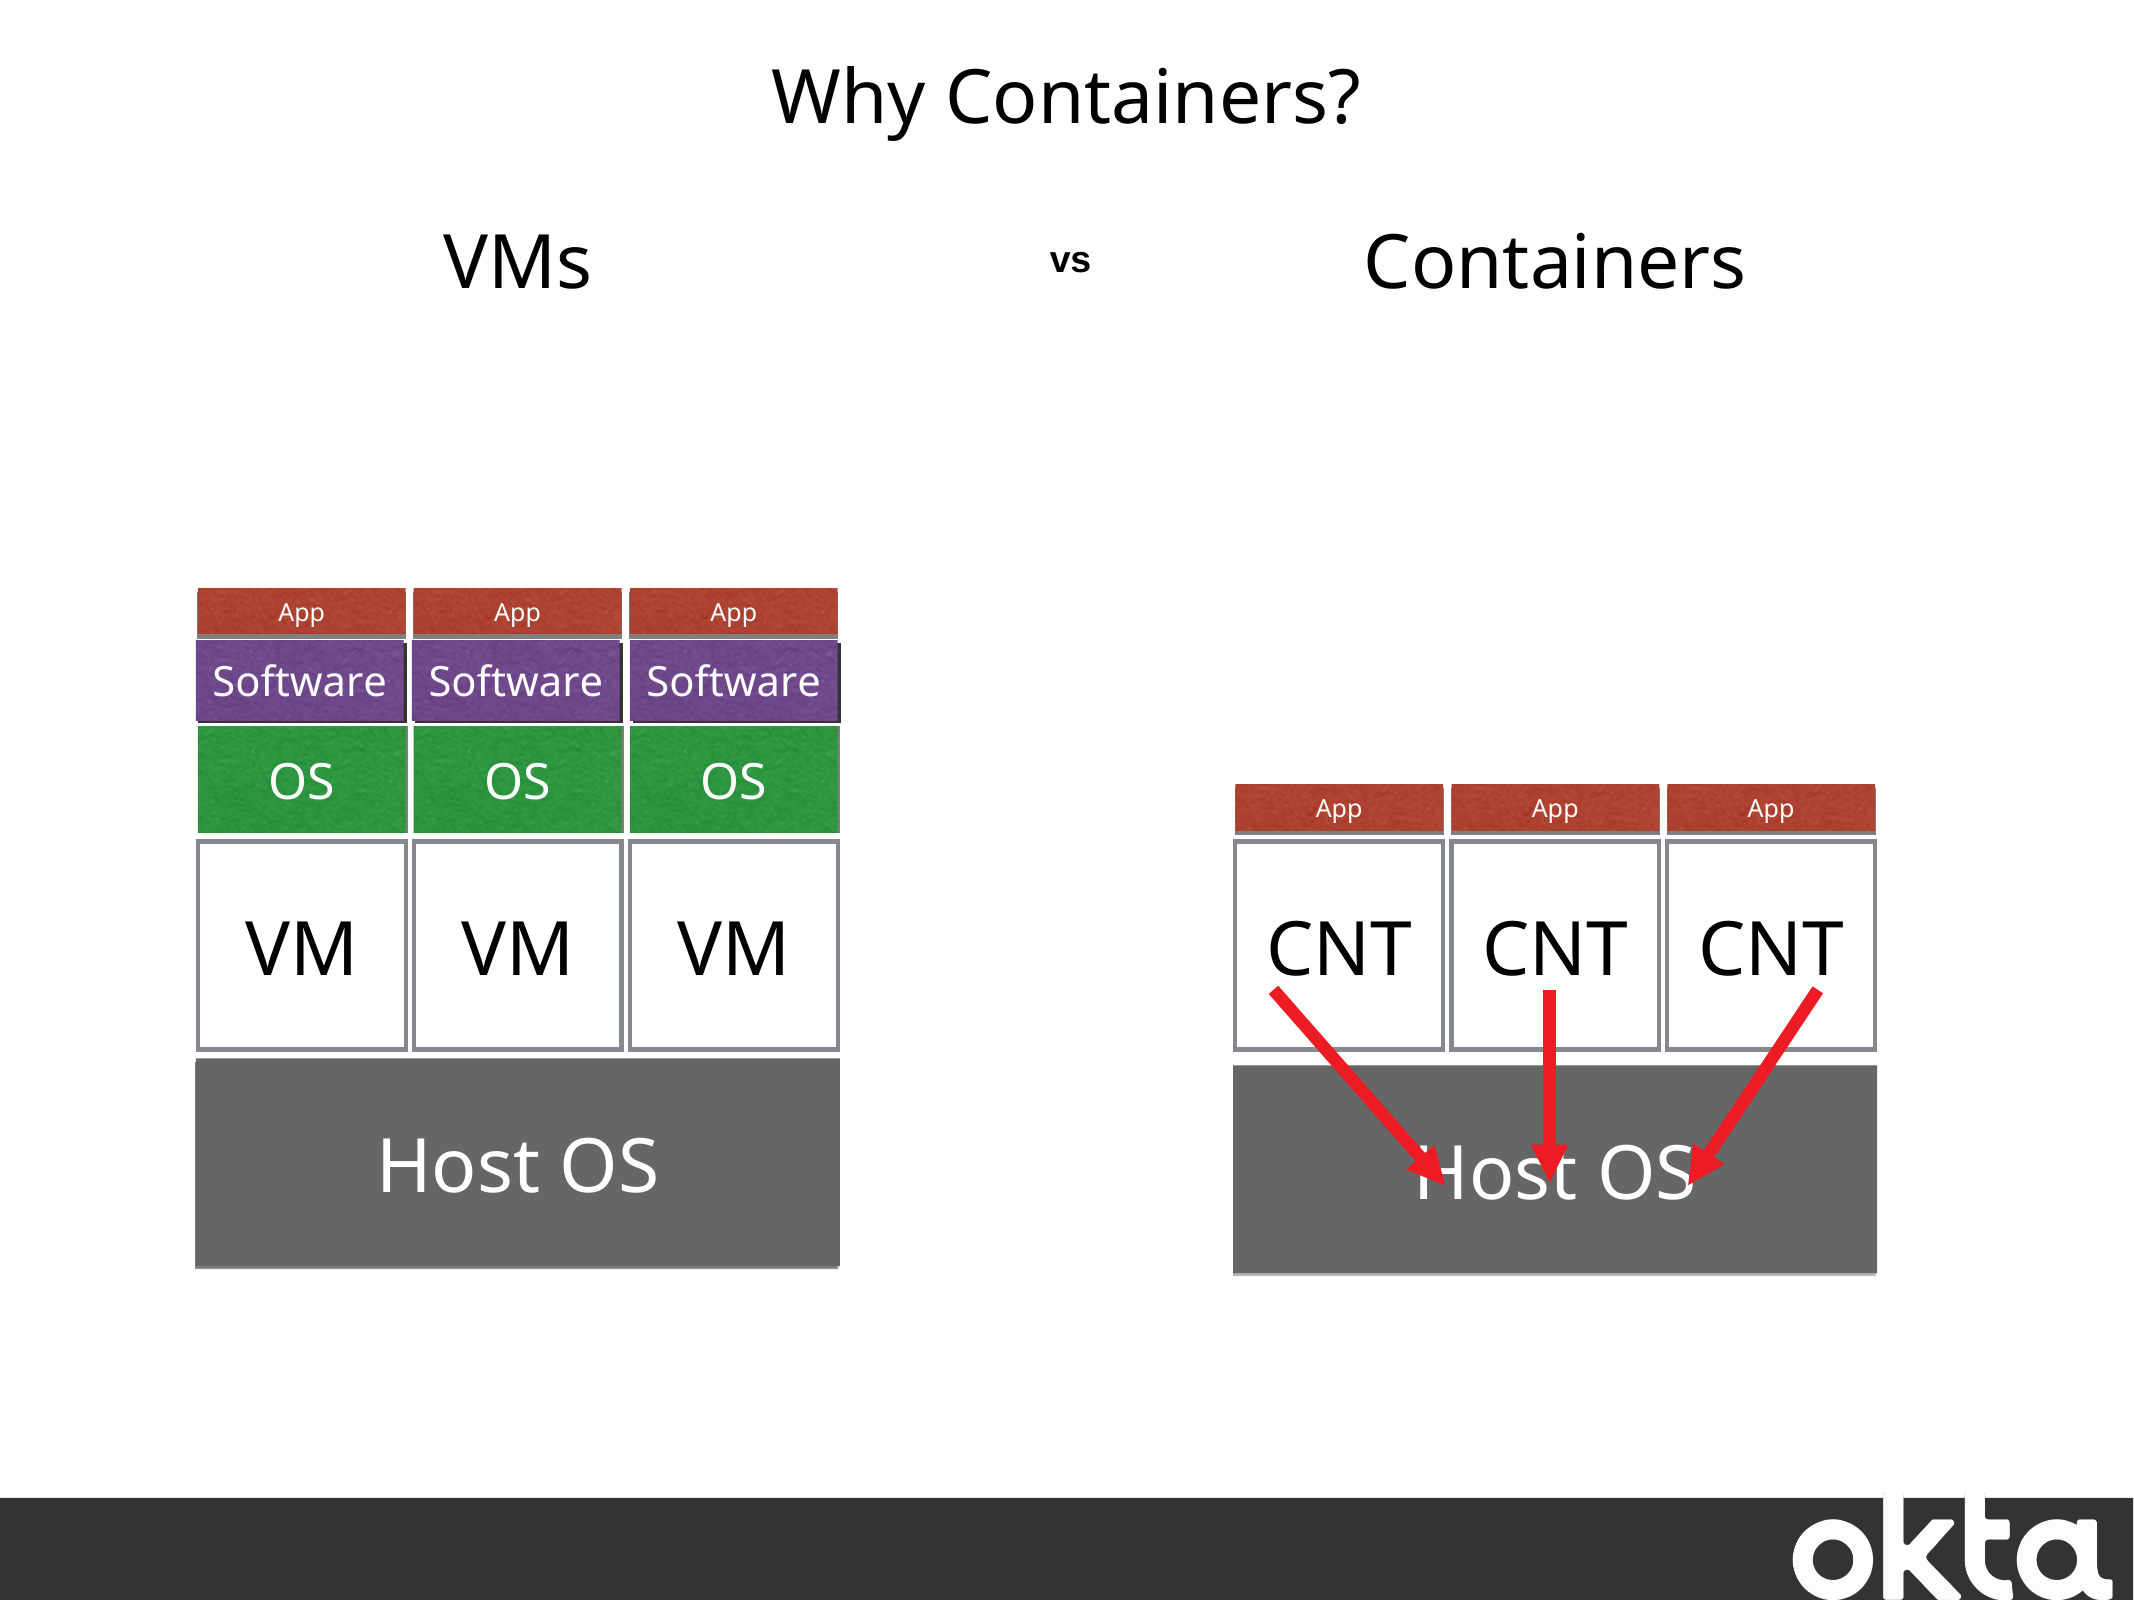

Why Containers?
VMs
Containers
vs
App
App
App
Software
Software
Software
OS
OS
OS
App
App
App
VM
VM
VM
CNT
CNT
CNT
Host OS
Host OS